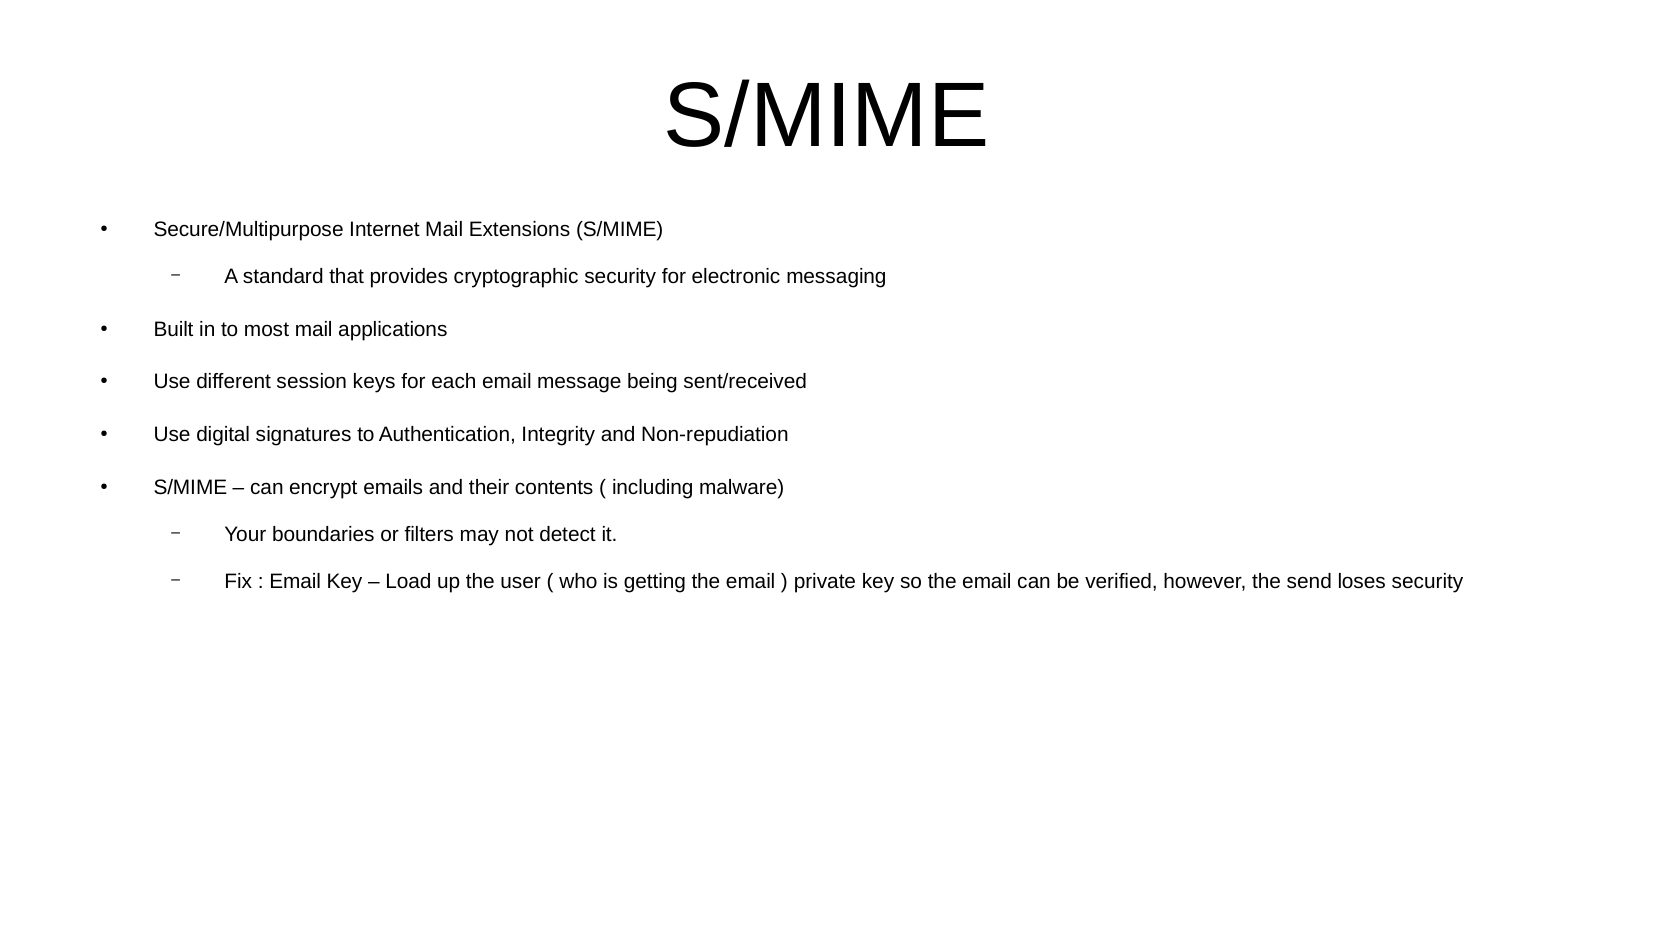

# S/MIME
Secure/Multipurpose Internet Mail Extensions (S/MIME)
A standard that provides cryptographic security for electronic messaging
Built in to most mail applications
Use different session keys for each email message being sent/received
Use digital signatures to Authentication, Integrity and Non-repudiation
S/MIME – can encrypt emails and their contents ( including malware)
Your boundaries or filters may not detect it.
Fix : Email Key – Load up the user ( who is getting the email ) private key so the email can be verified, however, the send loses security